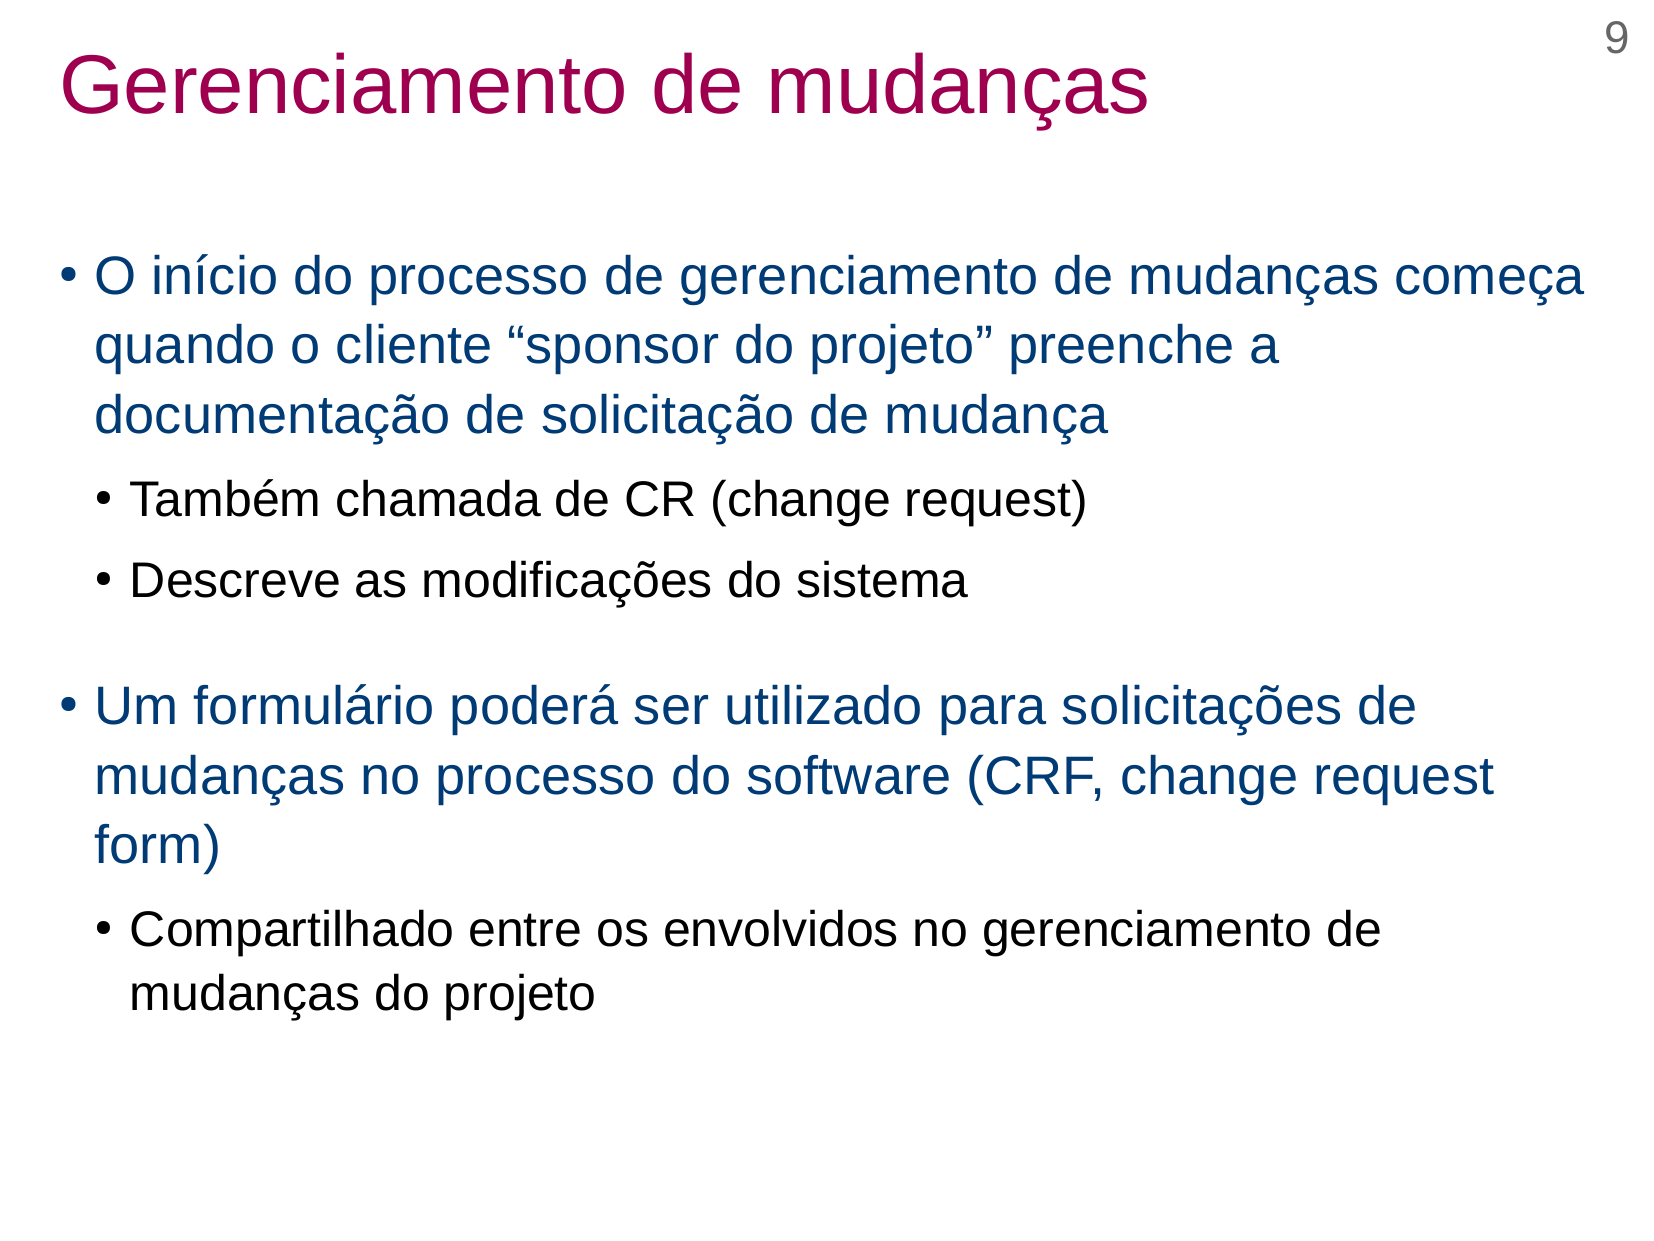

9
# Gerenciamento de mudanças
O início do processo de gerenciamento de mudanças começa quando o cliente “sponsor do projeto” preenche a documentação de solicitação de mudança
Também chamada de CR (change request)
Descreve as modificações do sistema
Um formulário poderá ser utilizado para solicitações de mudanças no processo do software (CRF, change request form)
Compartilhado entre os envolvidos no gerenciamento de mudanças do projeto